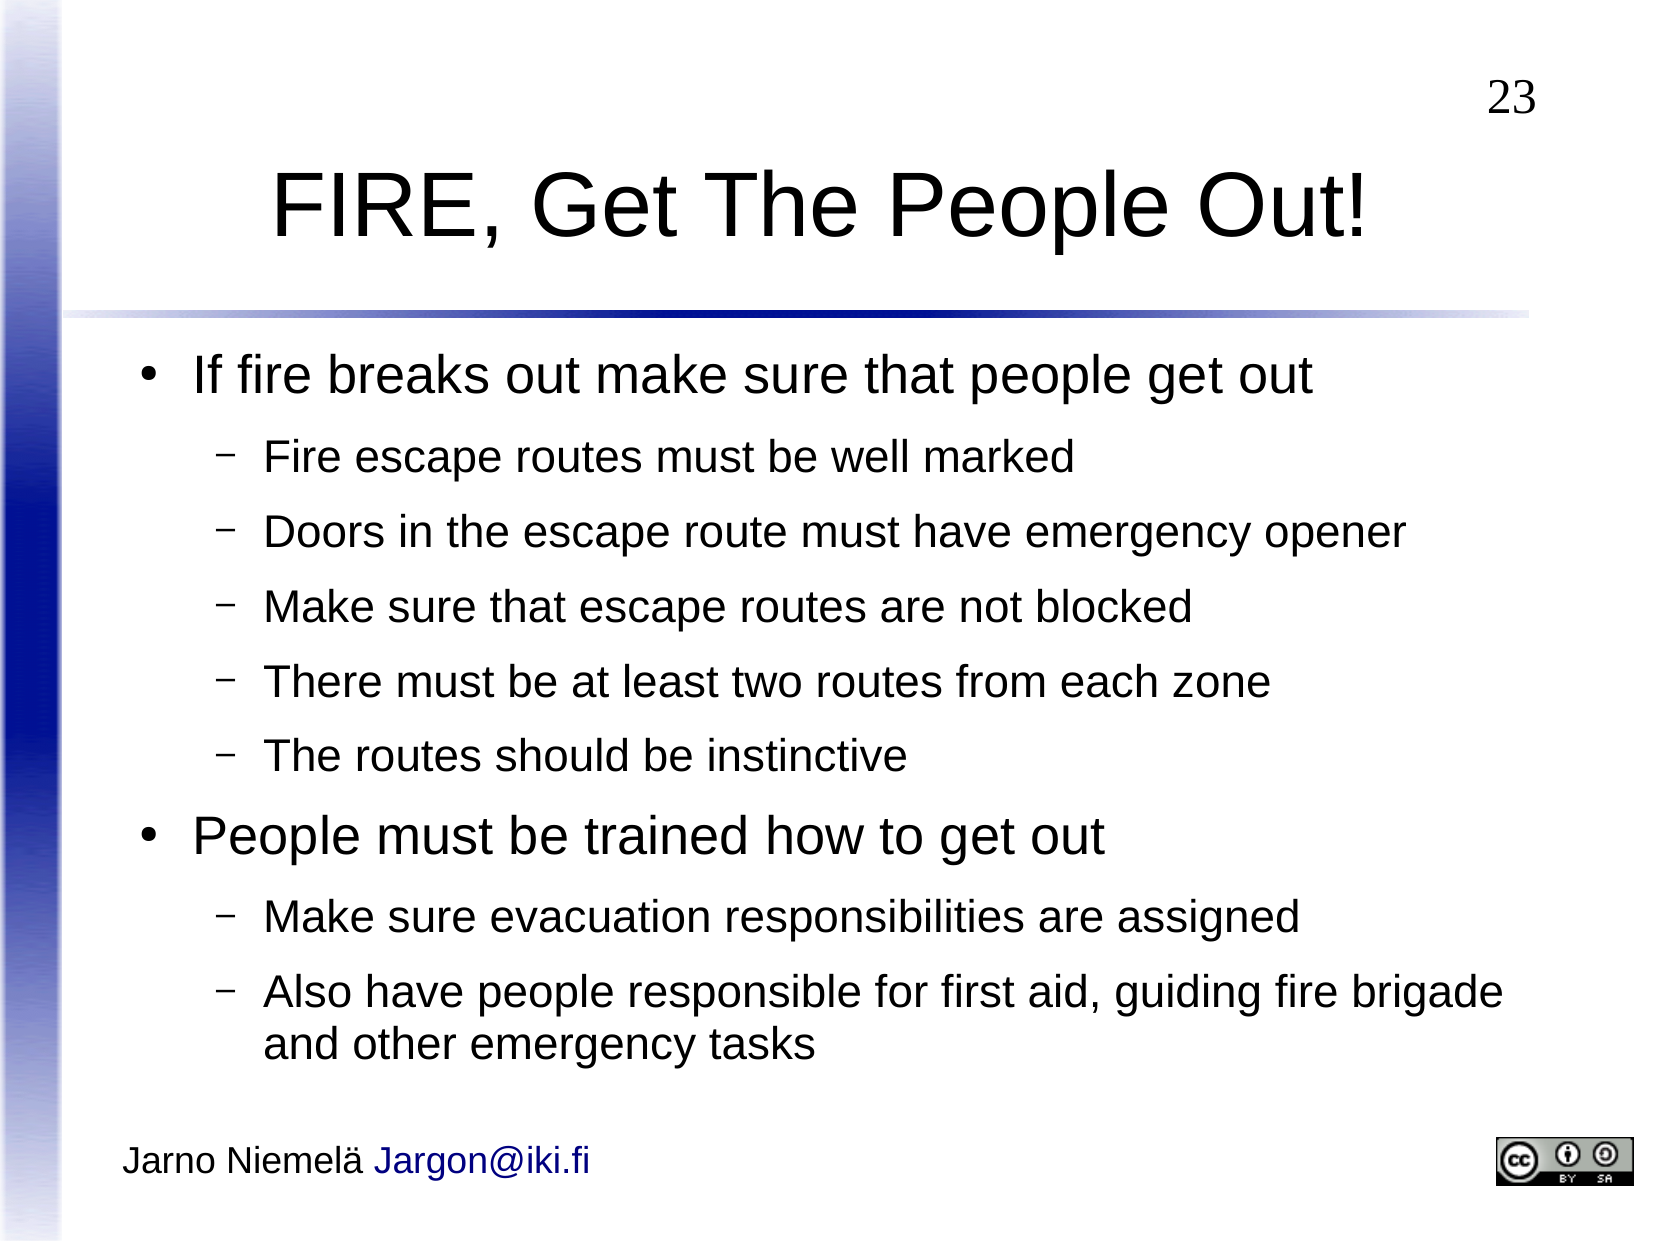

# FIRE, Get The People Out!
If fire breaks out make sure that people get out
Fire escape routes must be well marked
Doors in the escape route must have emergency opener
Make sure that escape routes are not blocked
There must be at least two routes from each zone
The routes should be instinctive
People must be trained how to get out
Make sure evacuation responsibilities are assigned
Also have people responsible for first aid, guiding fire brigade and other emergency tasks